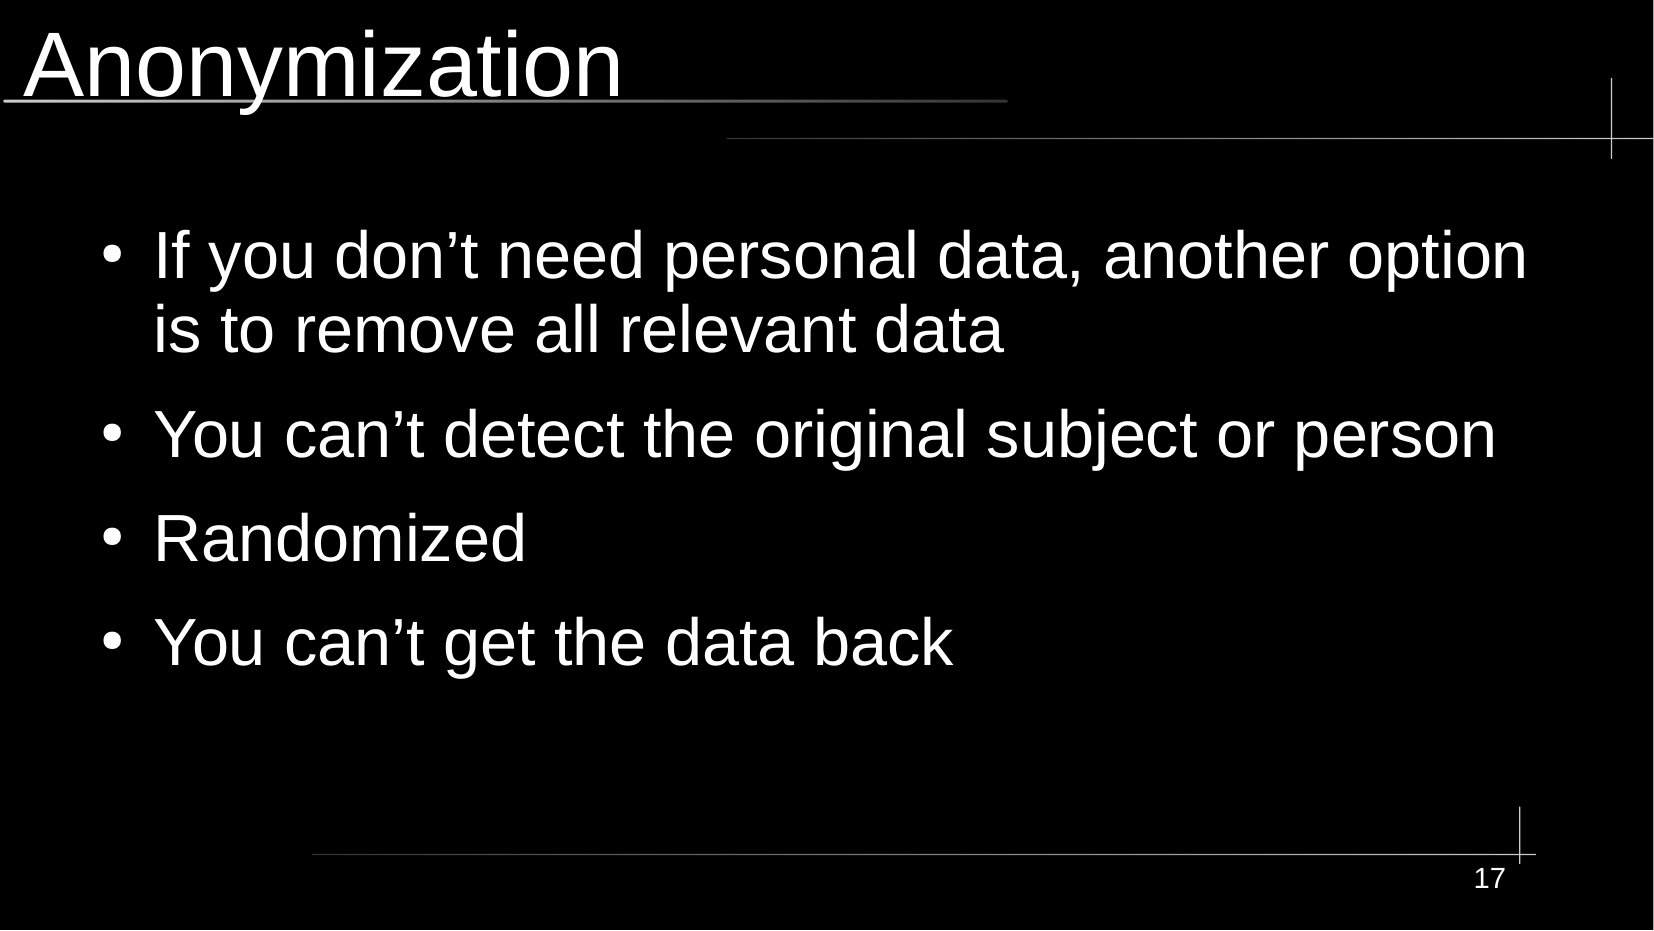

# Anonymization
If you don’t need personal data, another option is to remove all relevant data
You can’t detect the original subject or person
Randomized
You can’t get the data back
17